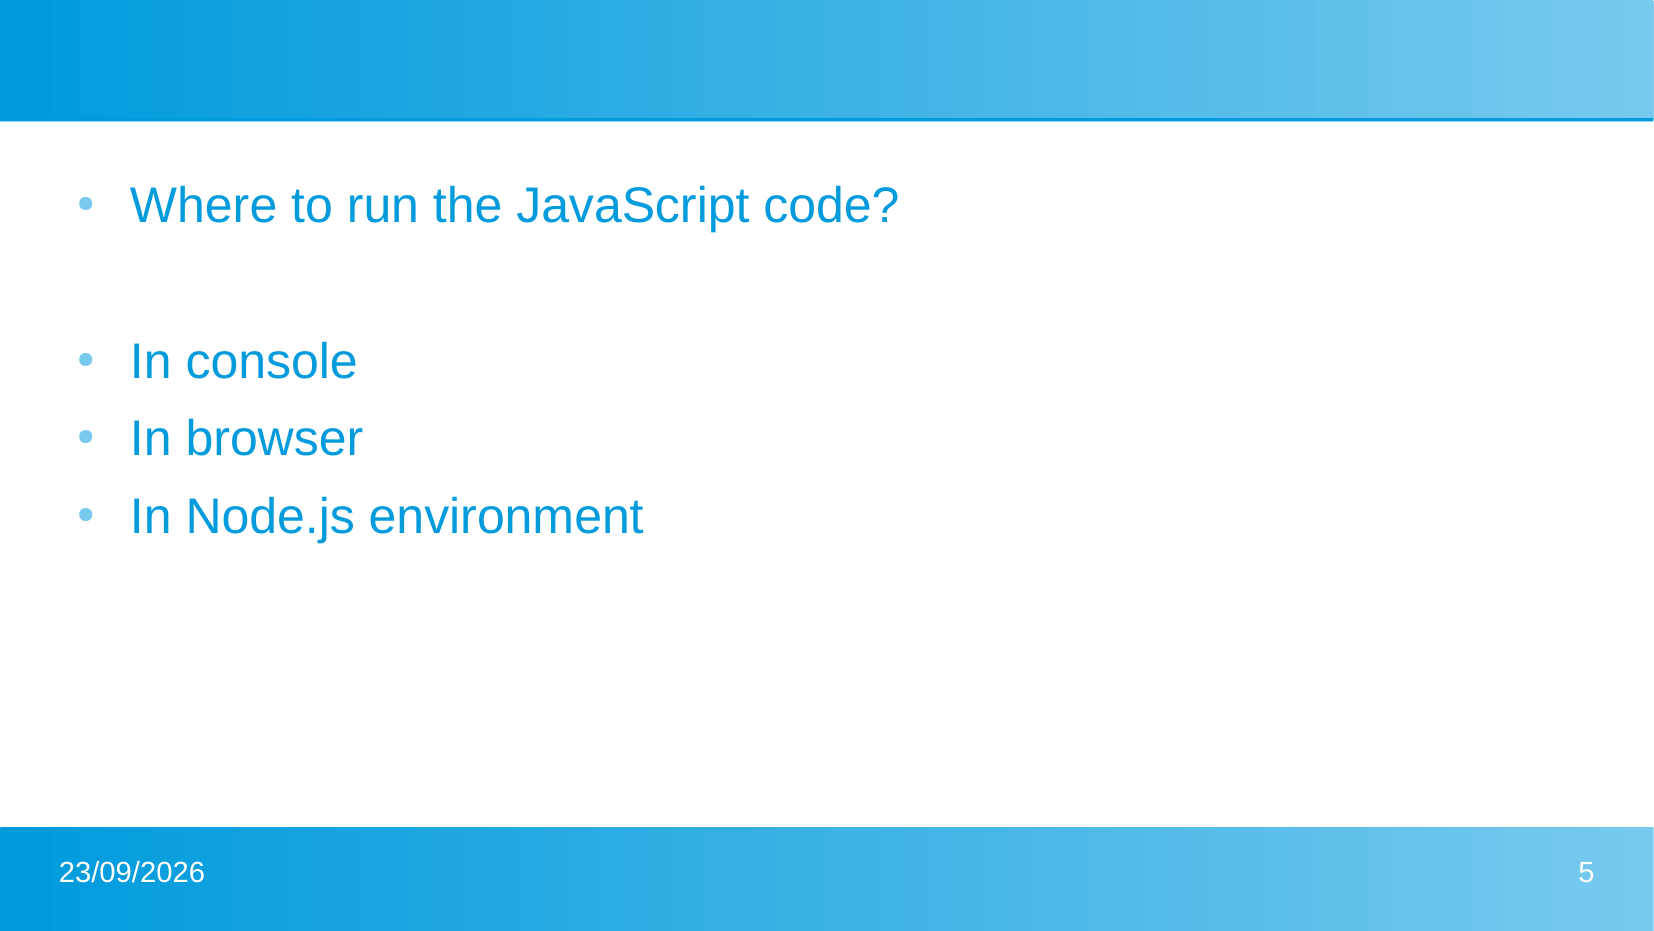

# Where to run the JavaScript code?
In console
In browser
In Node.js environment
5